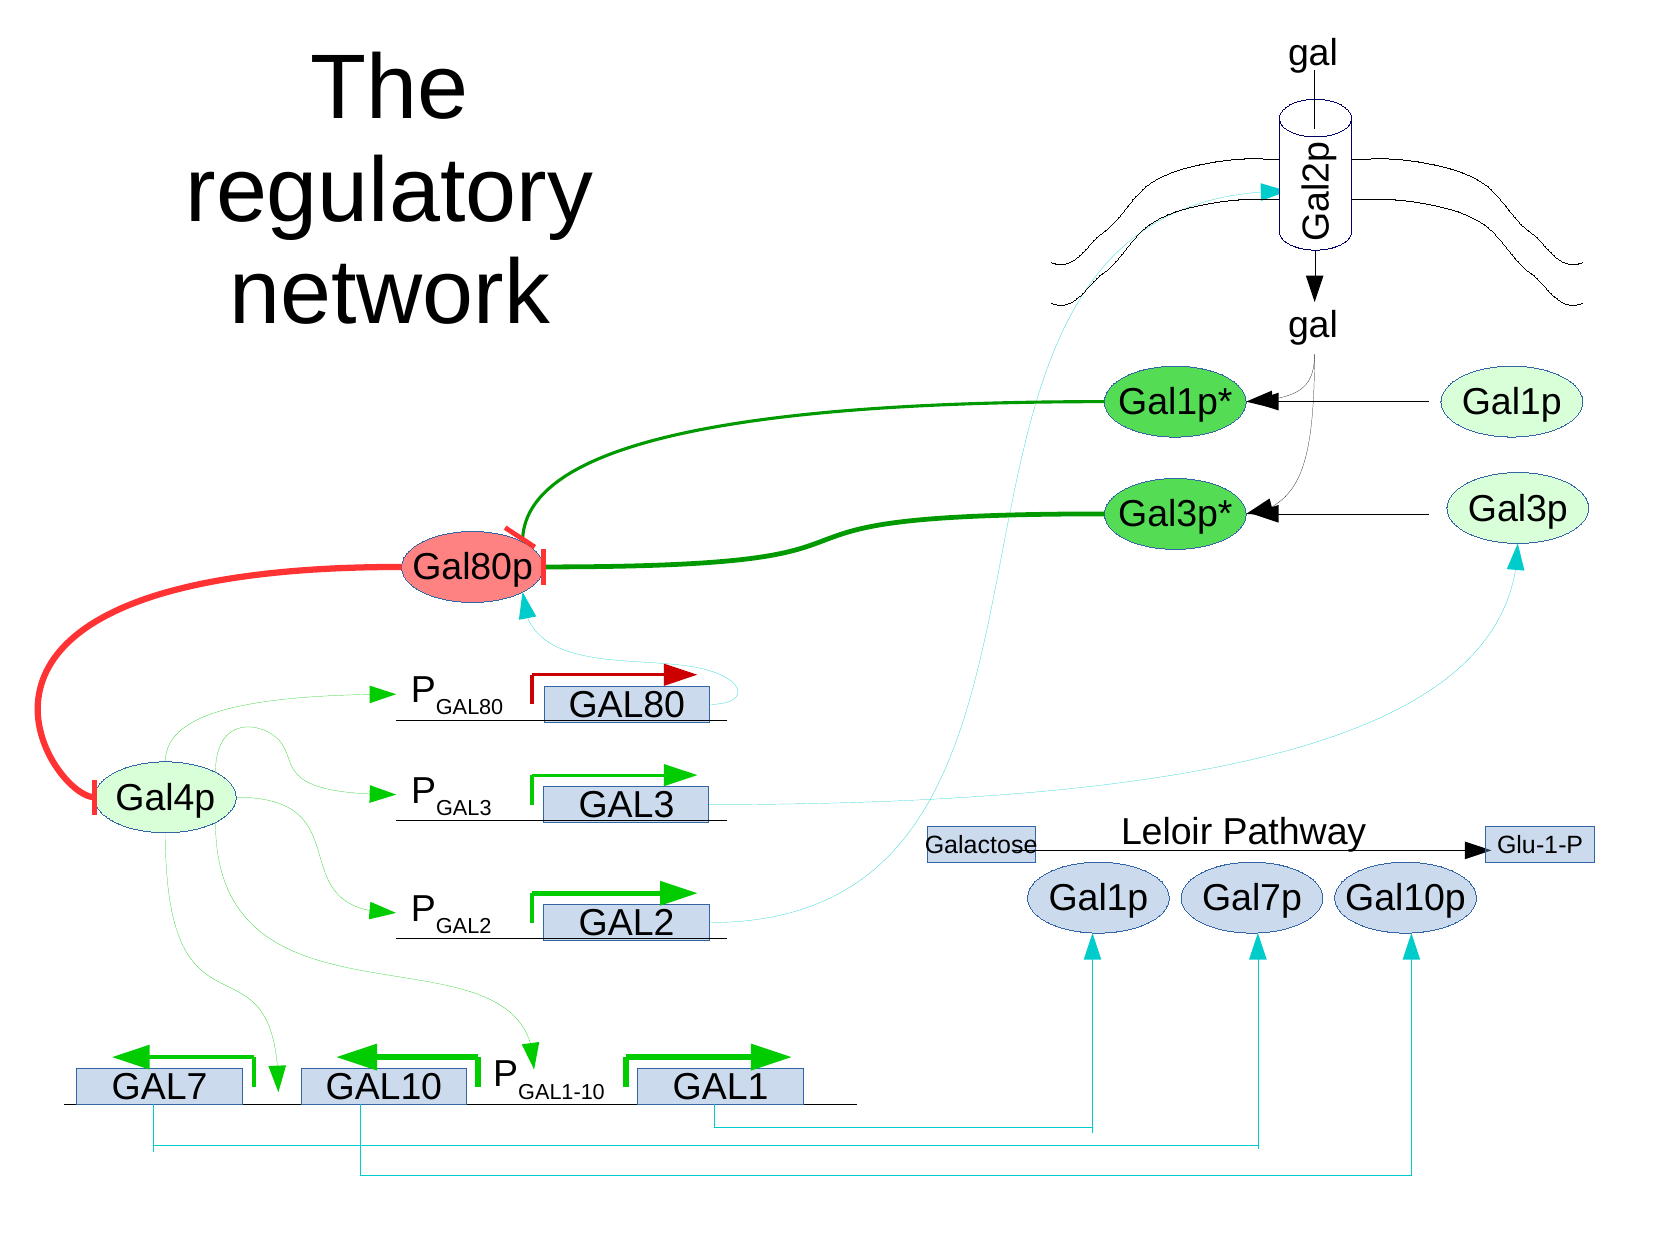

gal
# The regulatory network
Gal2p
gal
Gal1p
Gal1p*
Gal3p
Gal3p*
Gal80p
PGAL80
GAL80
PGAL3
Gal4p
GAL3
Leloir Pathway
Galactose
Glu-1-P
Gal1p
Gal7p
Gal10p
PGAL2
GAL2
PGAL1-10
GAL7
GAL10
GAL1